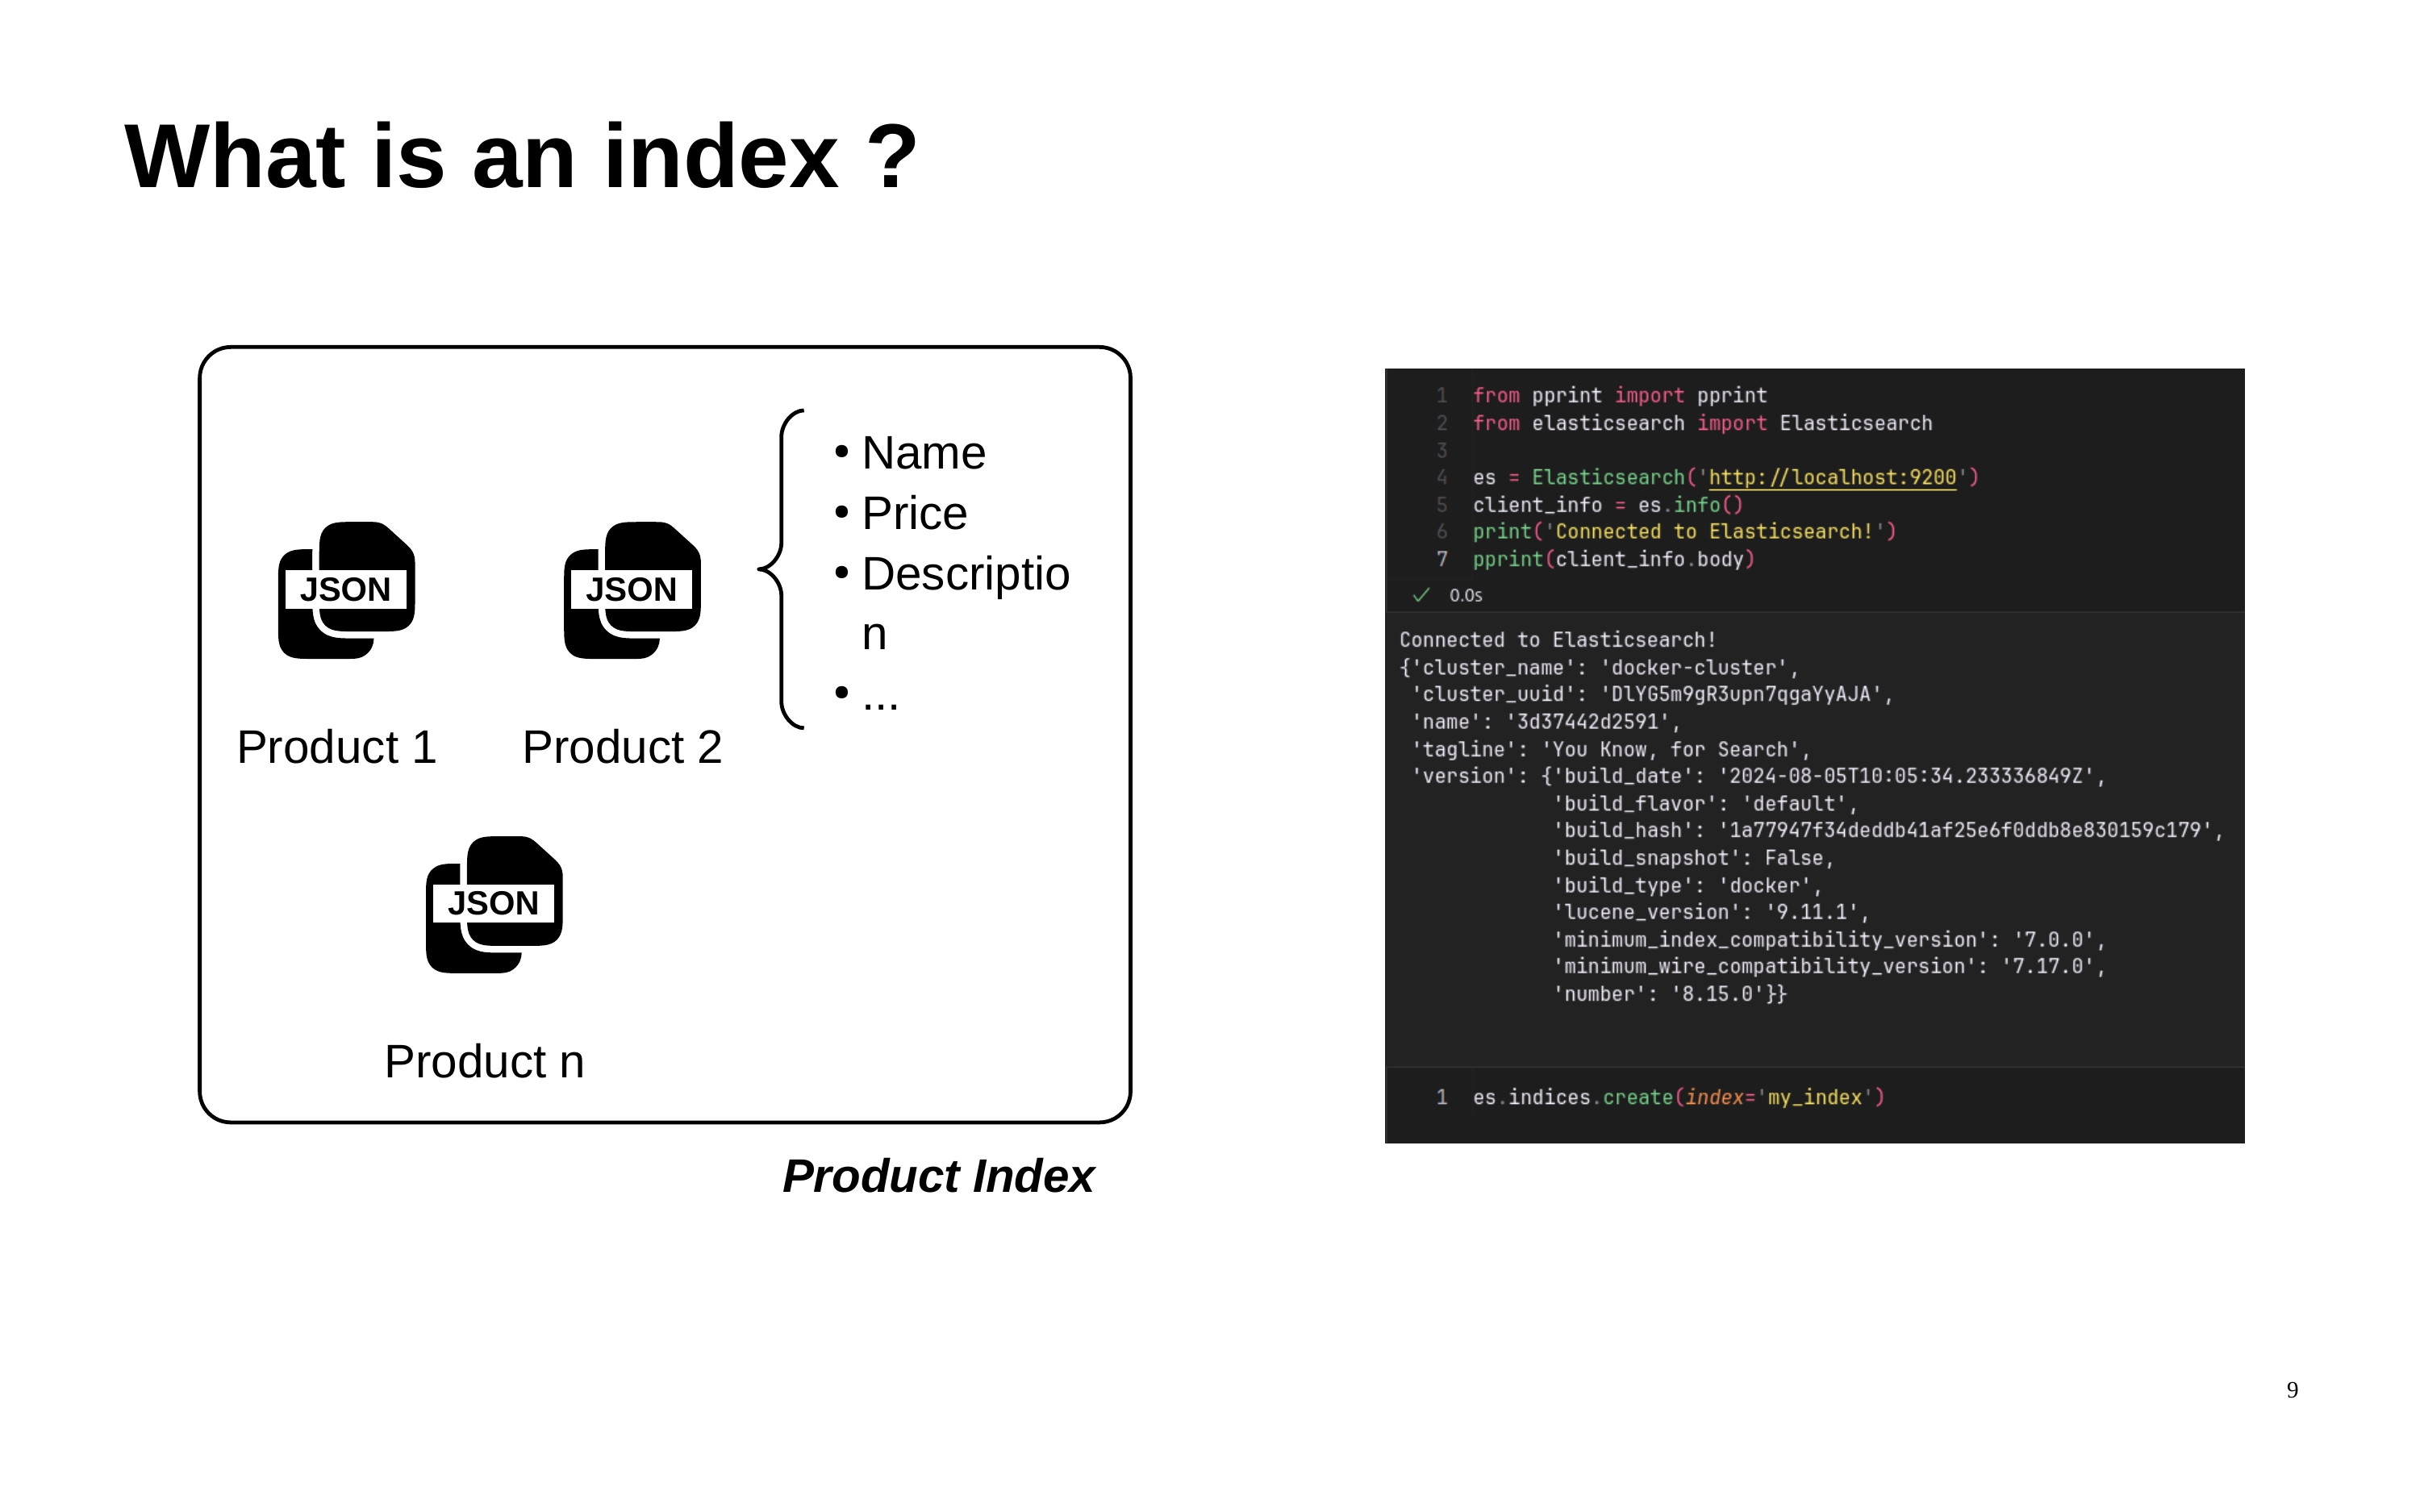

What is an index ?
Name
Price
Description
...
JSON
JSON
Product 1
Product 2
JSON
Product n
Product Index
9